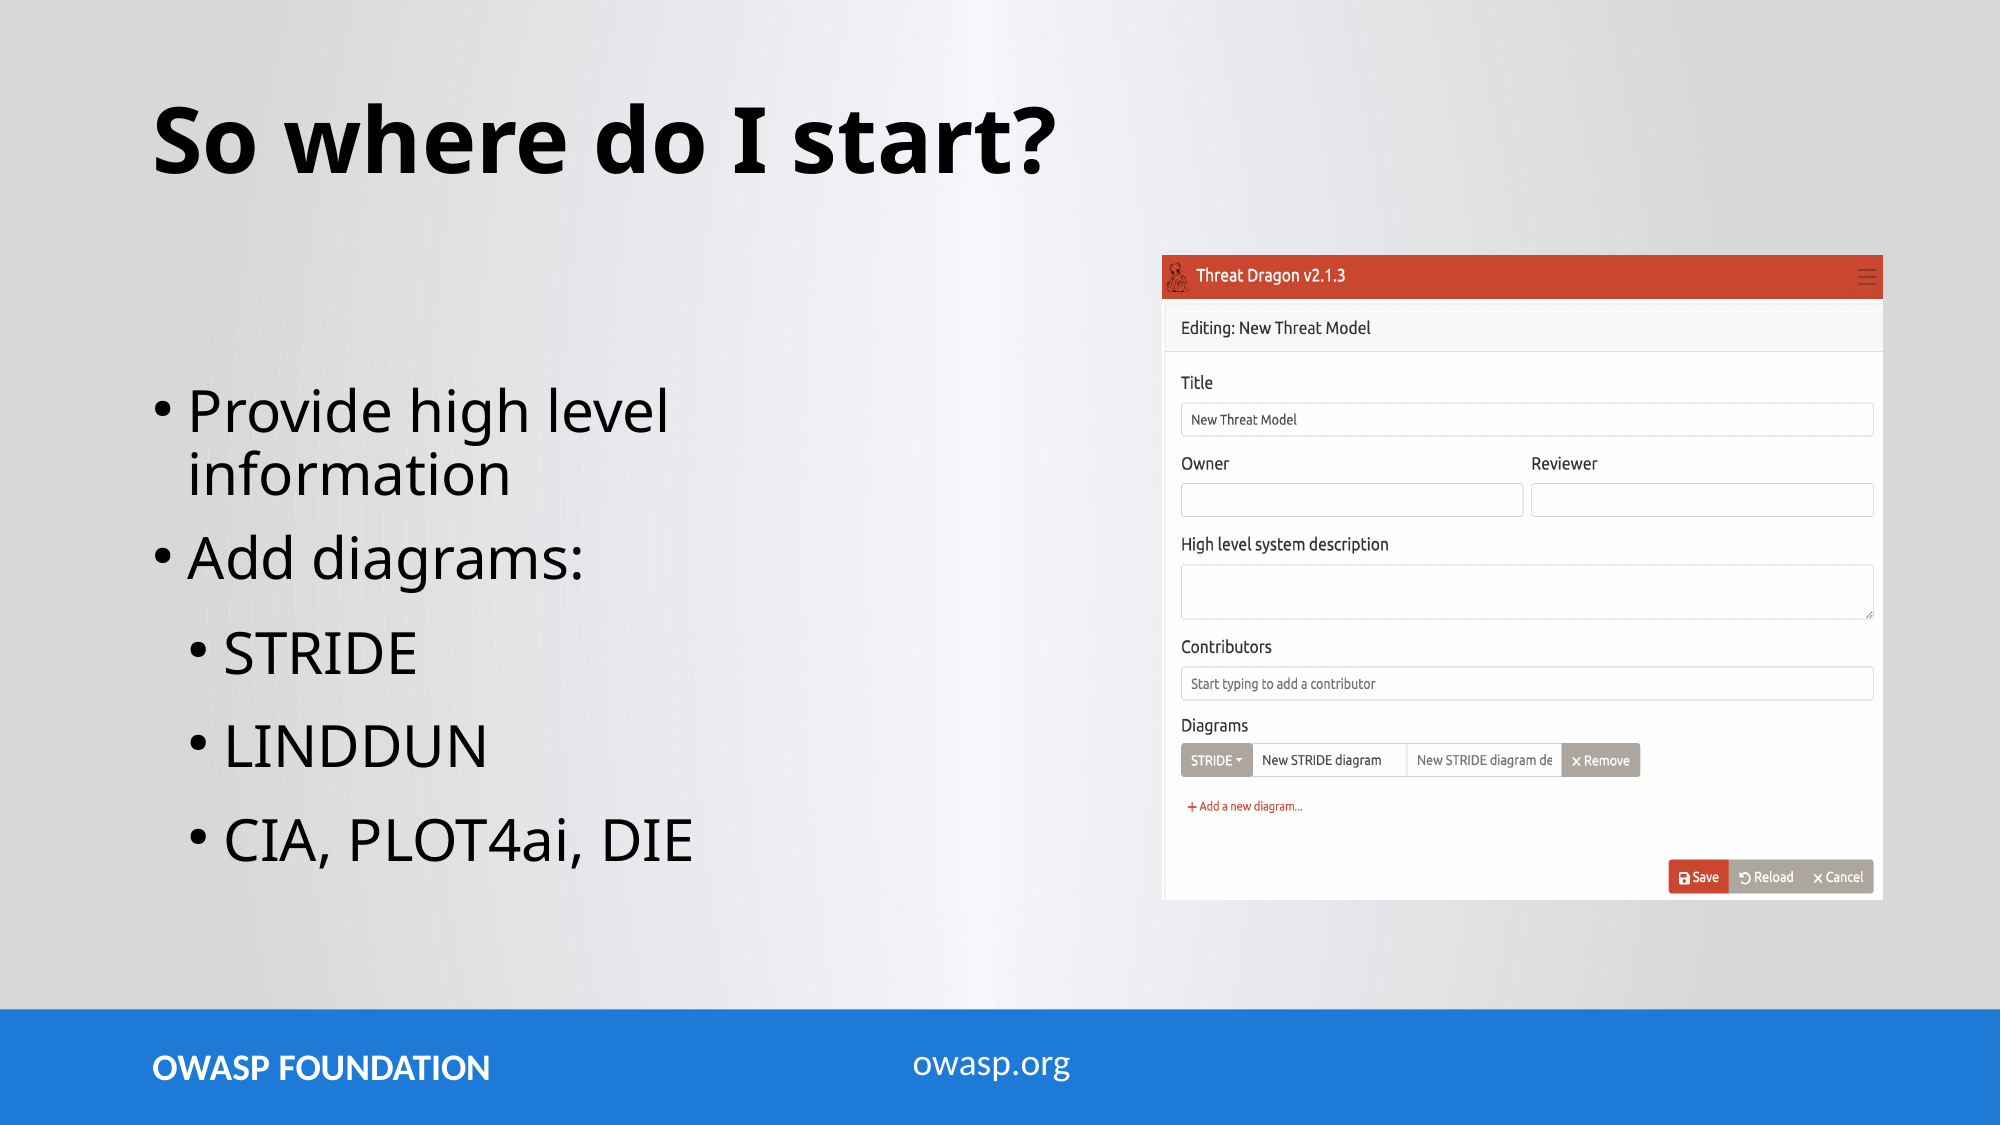

# So where do I start?
Provide high level information
Add diagrams:
STRIDE
LINDDUN
CIA, PLOT4ai, DIE